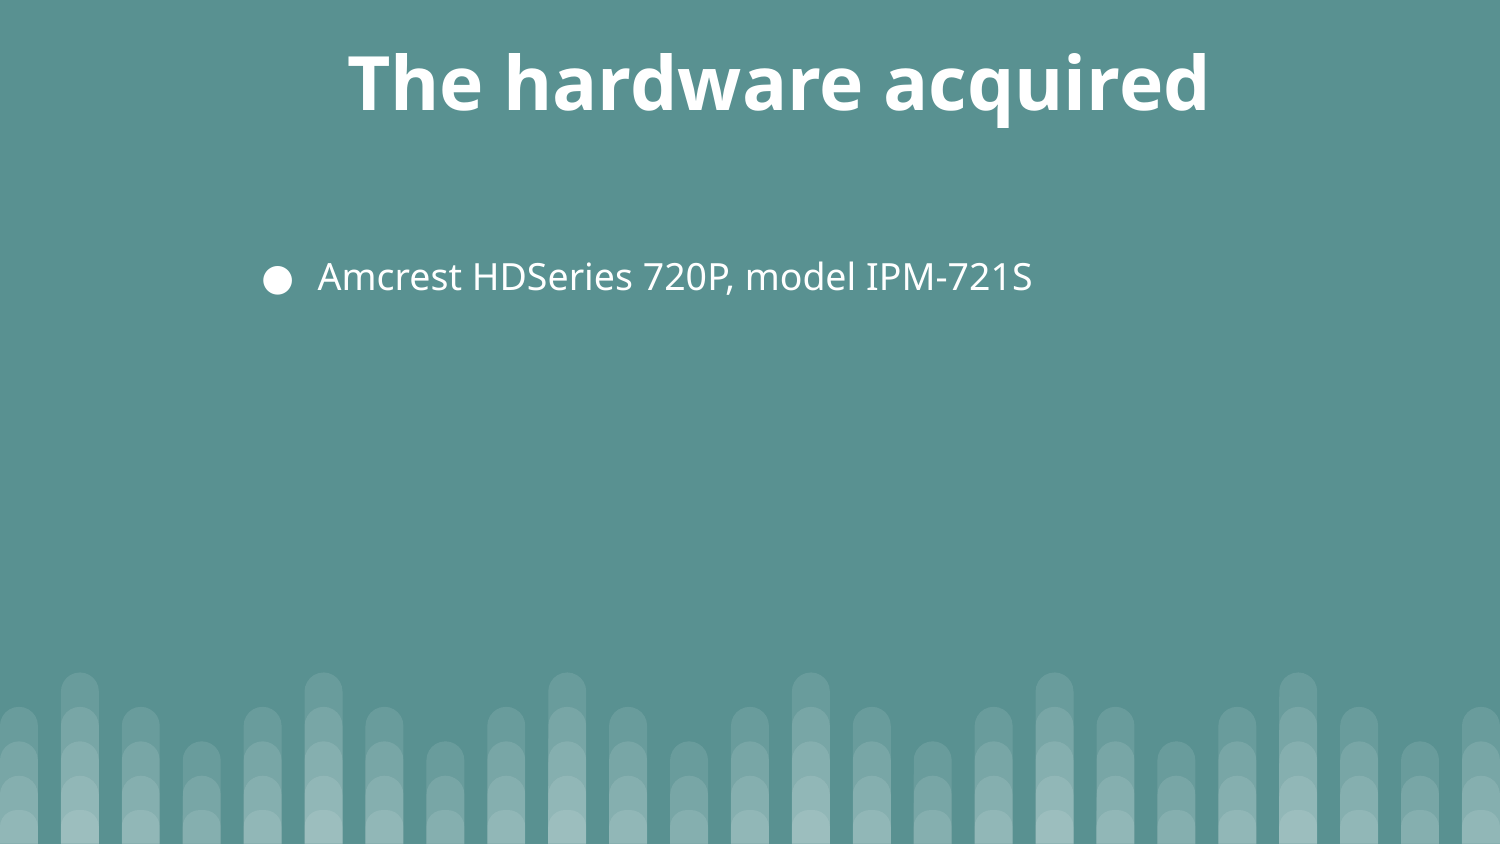

# The hardware acquired
Amcrest HDSeries 720P, model IPM-721S